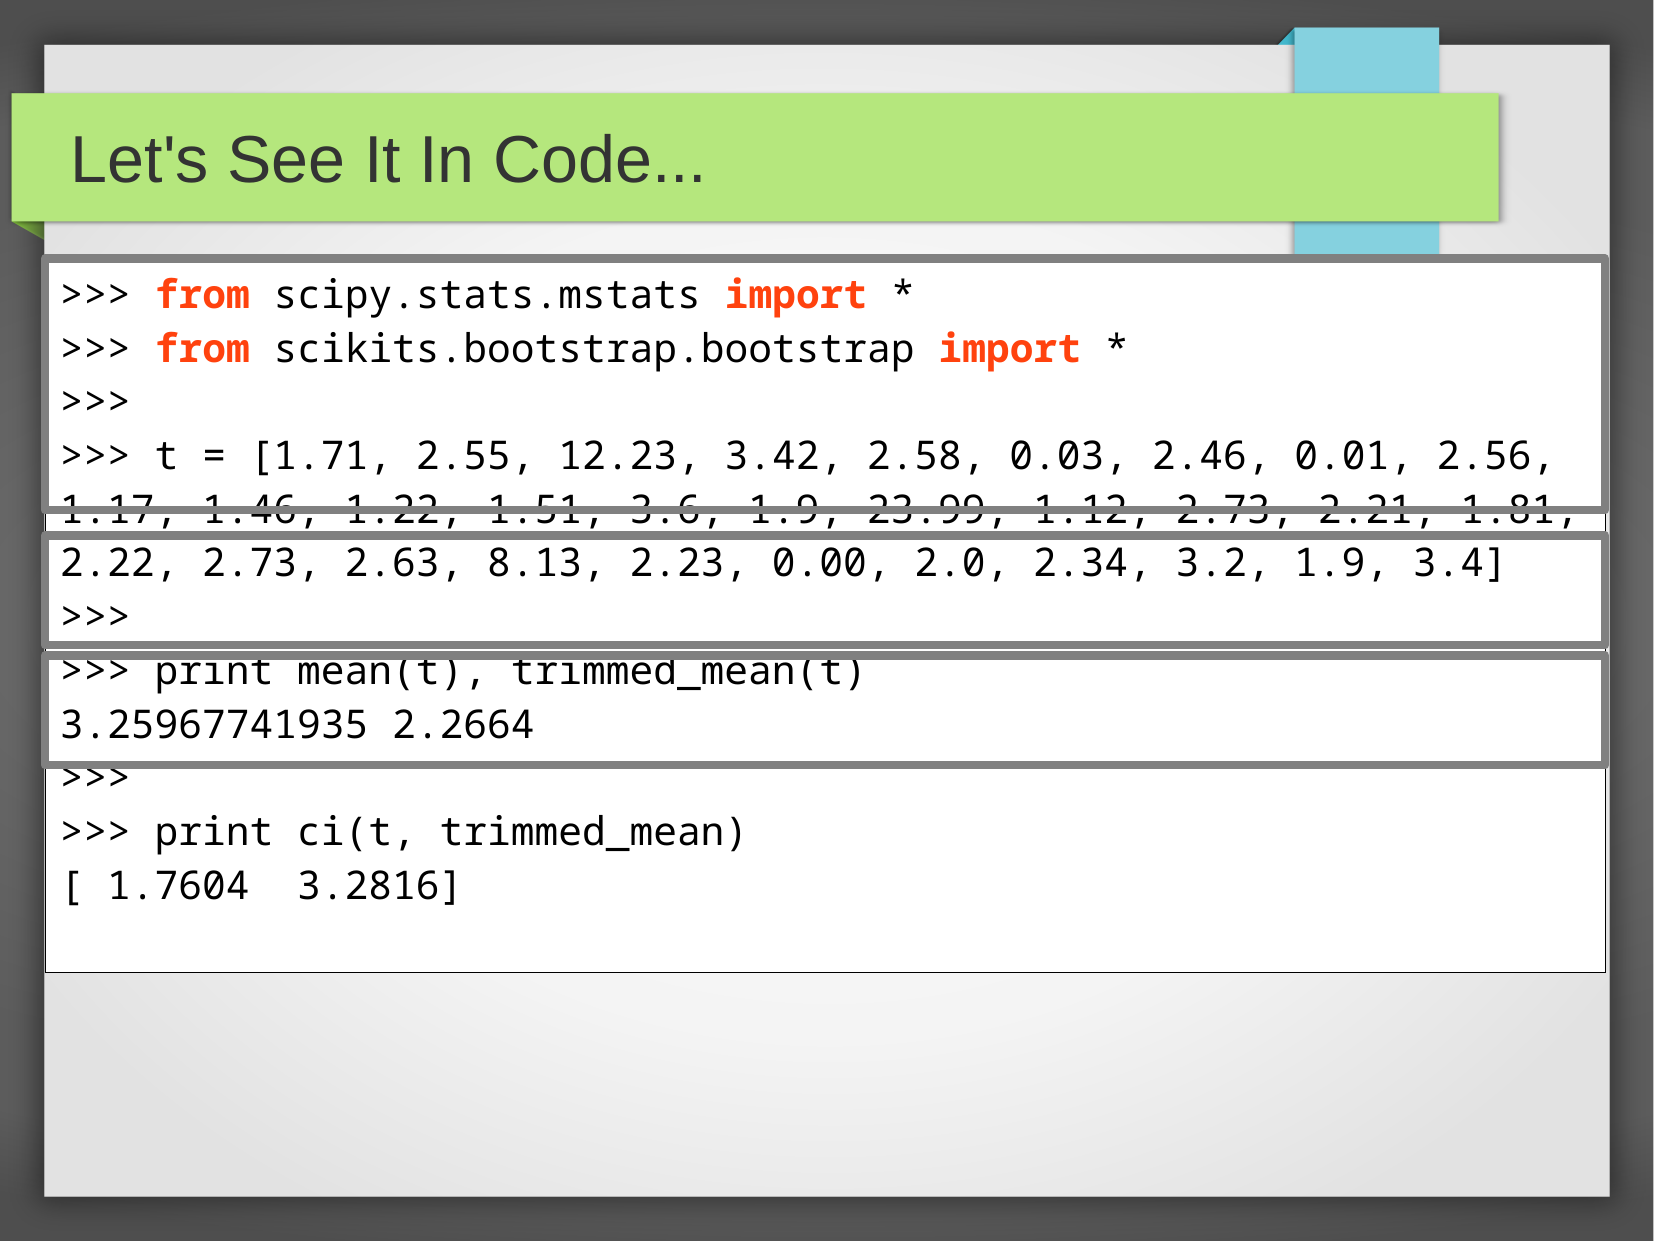

# Let's See It In Code...
>>> from scipy.stats.mstats import *
>>> from scikits.bootstrap.bootstrap import *
>>>
>>> t = [1.71, 2.55, 12.23, 3.42, 2.58, 0.03, 2.46, 0.01, 2.56, 1.17, 1.46, 1.22, 1.51, 3.6, 1.9, 23.99, 1.12, 2.73, 2.21, 1.81, 2.22, 2.73, 2.63, 8.13, 2.23, 0.00, 2.0, 2.34, 3.2, 1.9, 3.4]
>>>
>>> print mean(t), trimmed_mean(t)
3.25967741935 2.2664
>>>
>>> print ci(t, trimmed_mean)
[ 1.7604 3.2816]